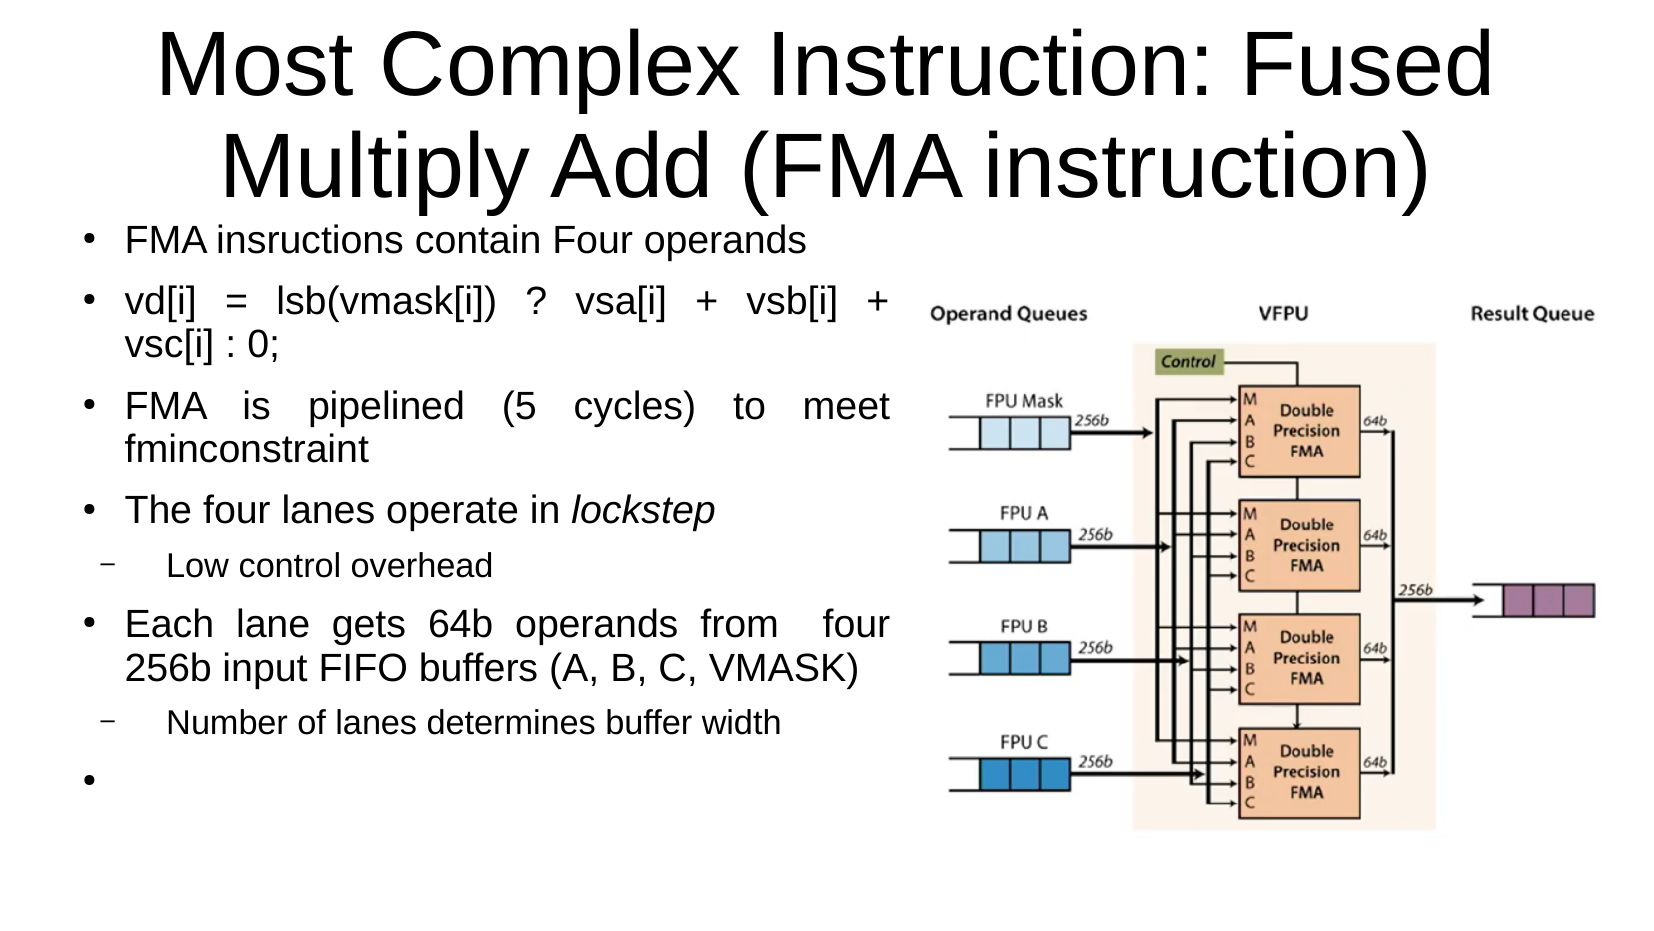

# Most Complex Instruction: Fused Multiply Add (FMA instruction)
FMA insructions contain Four operands
vd[i] = lsb(vmask[i]) ? vsa[i] + vsb[i] + vsc[i] : 0;
FMA is pipelined (5 cycles) to meet fminconstraint
The four lanes operate in lockstep
Low control overhead
Each lane gets 64b operands from four 256b input FIFO buffers (A, B, C, VMASK)
Number of lanes determines buffer width